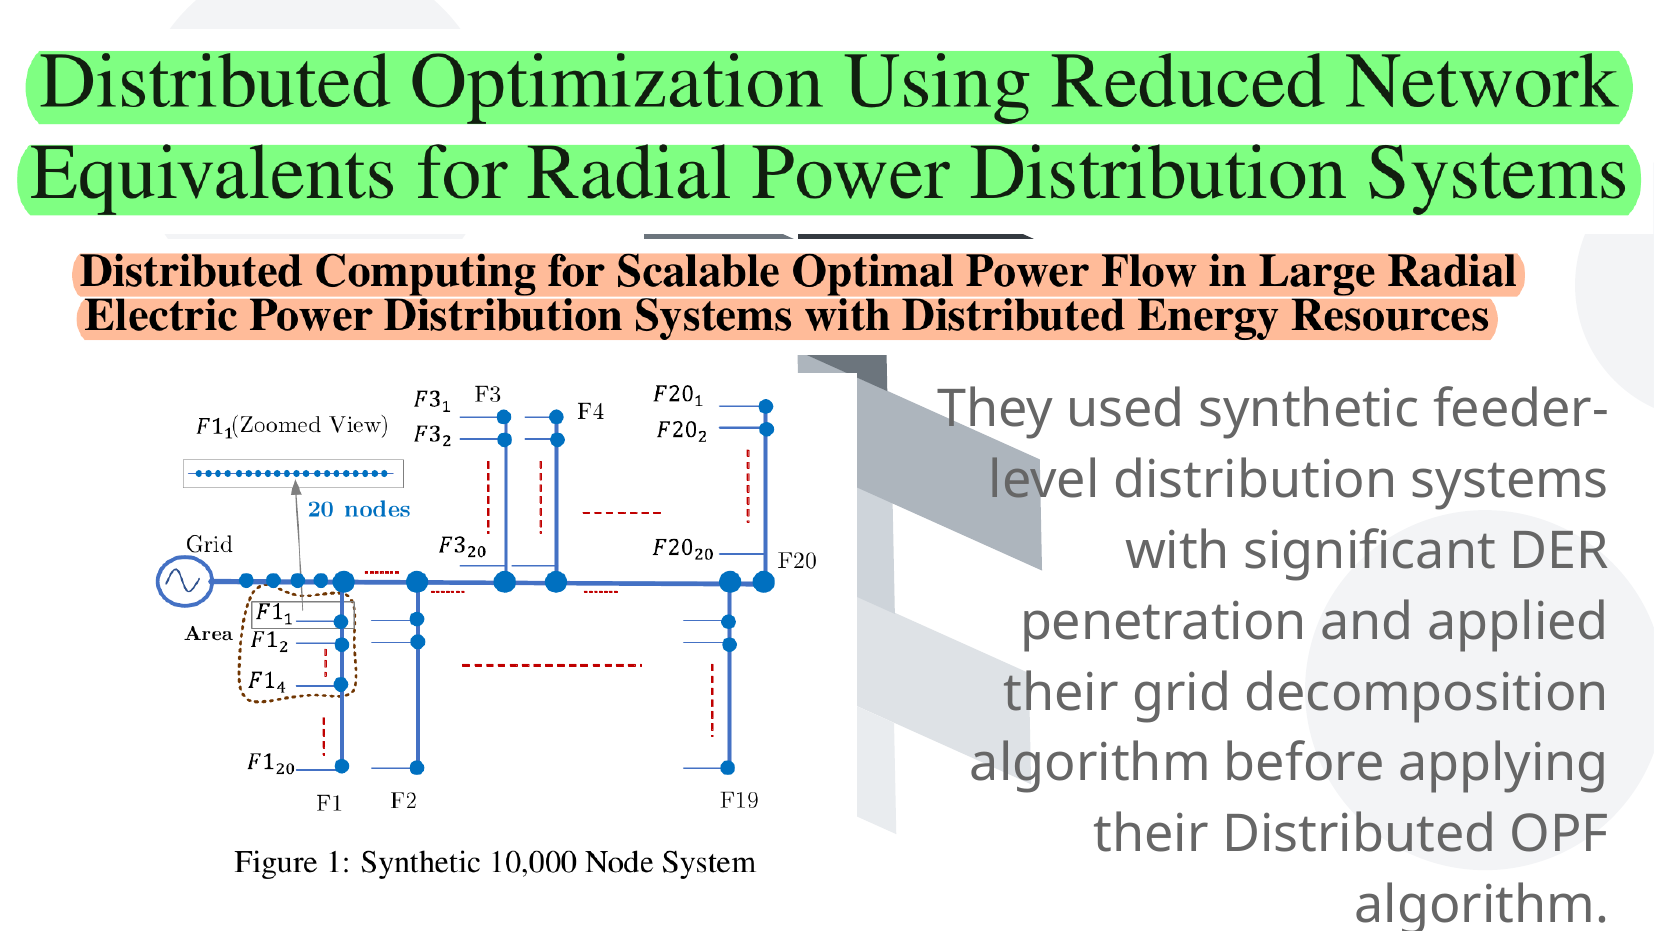

They used synthetic feeder-level distribution systems with significant DER penetration and applied their grid decomposition algorithm before applying their Distributed OPF algorithm.